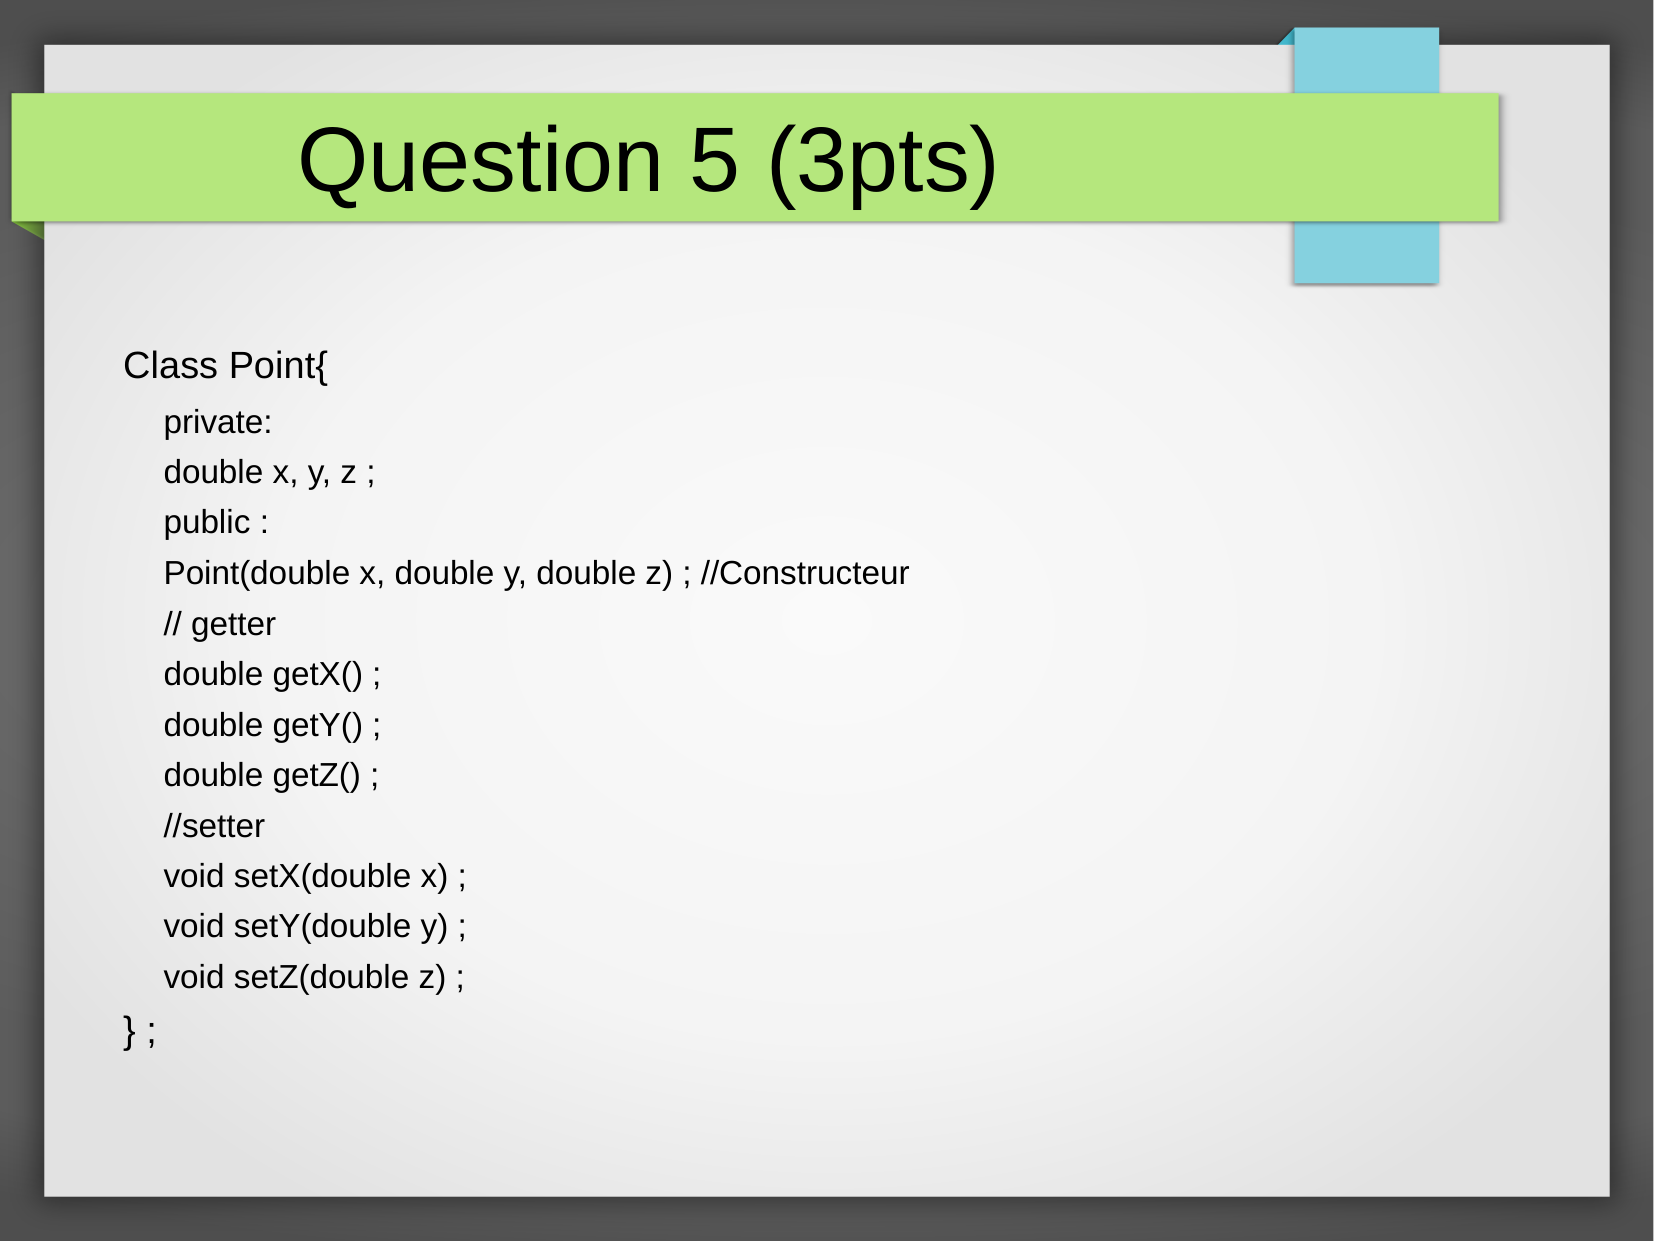

# Question 5 (3pts)
Class Point{
private:
double x, y, z ;
public :
Point(double x, double y, double z) ; //Constructeur
// getter
double getX() ;
double getY() ;
double getZ() ;
//setter
void setX(double x) ;
void setY(double y) ;
void setZ(double z) ;
} ;